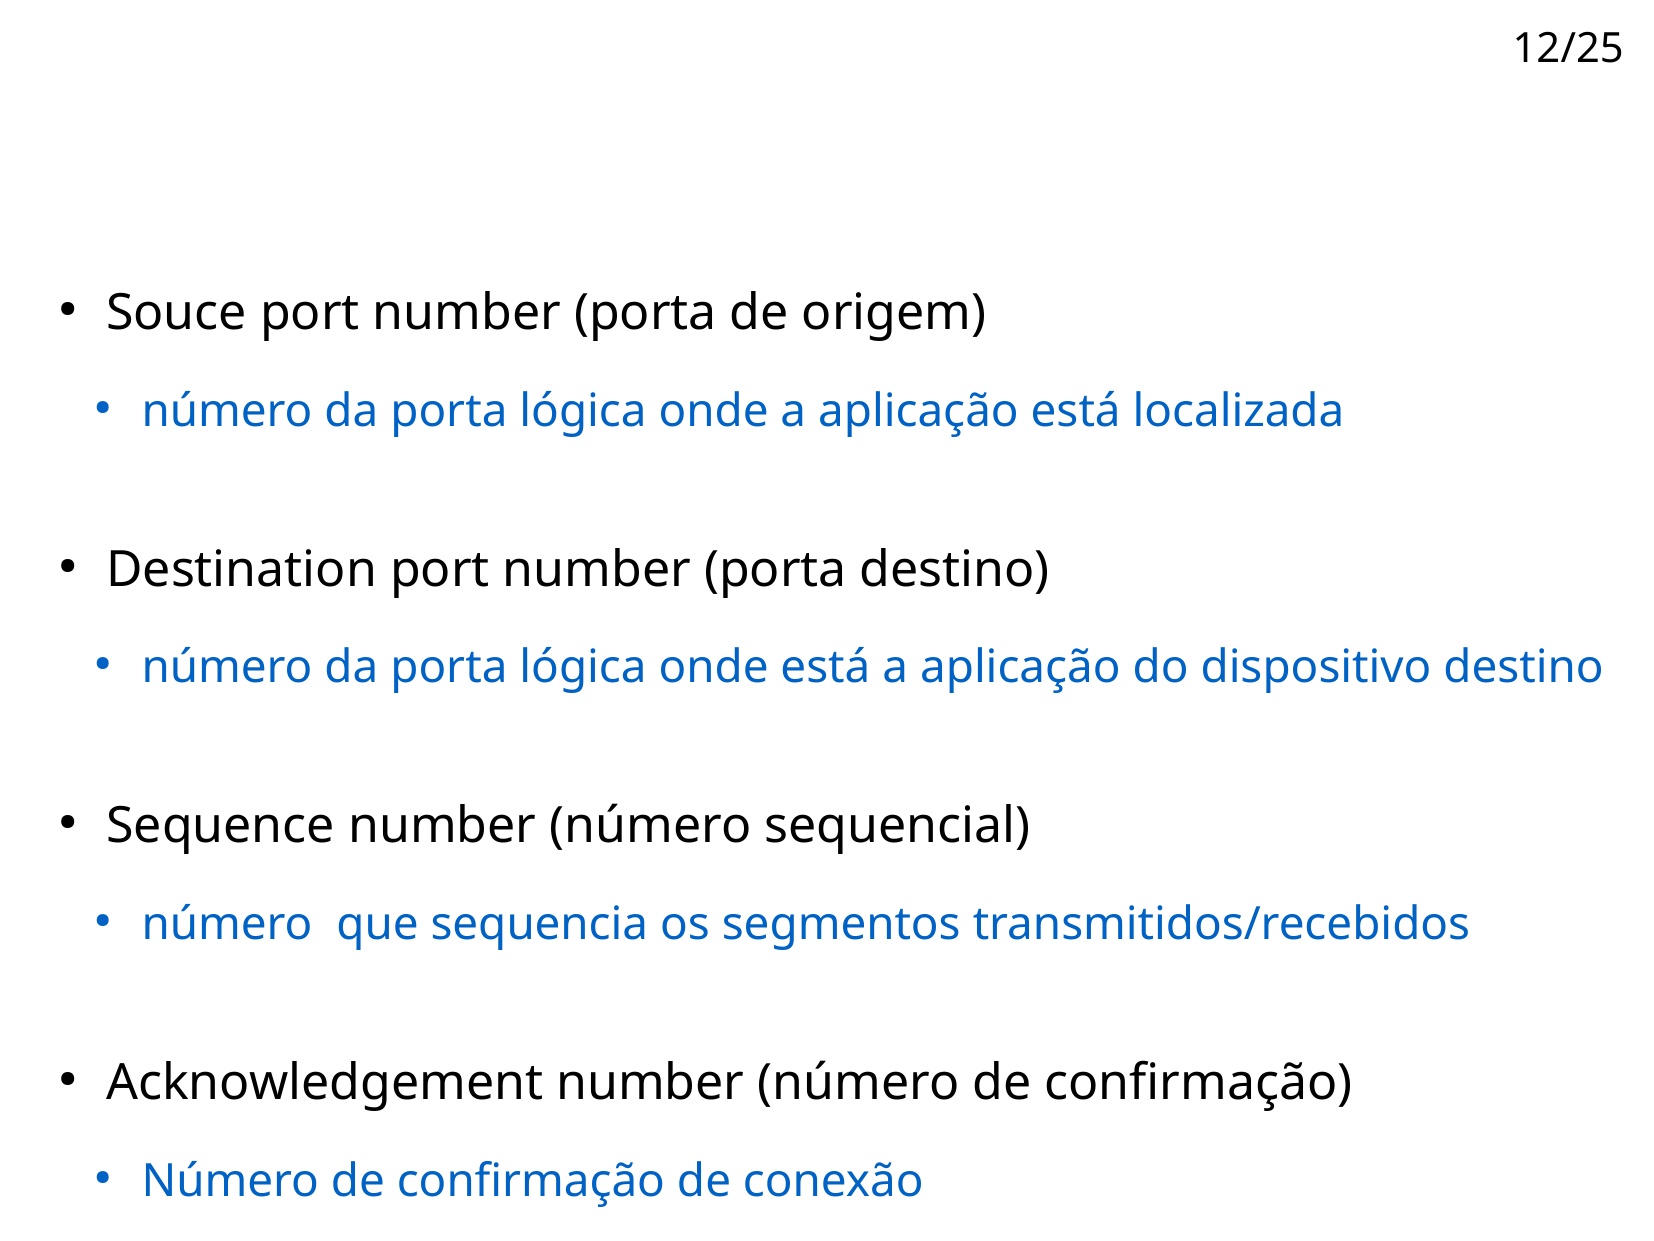

12
#
Souce port number (porta de origem)
número da porta lógica onde a aplicação está localizada
Destination port number (porta destino)
número da porta lógica onde está a aplicação do dispositivo destino
Sequence number (número sequencial)
número que sequencia os segmentos transmitidos/recebidos
Acknowledgement number (número de confirmação)
Número de confirmação de conexão